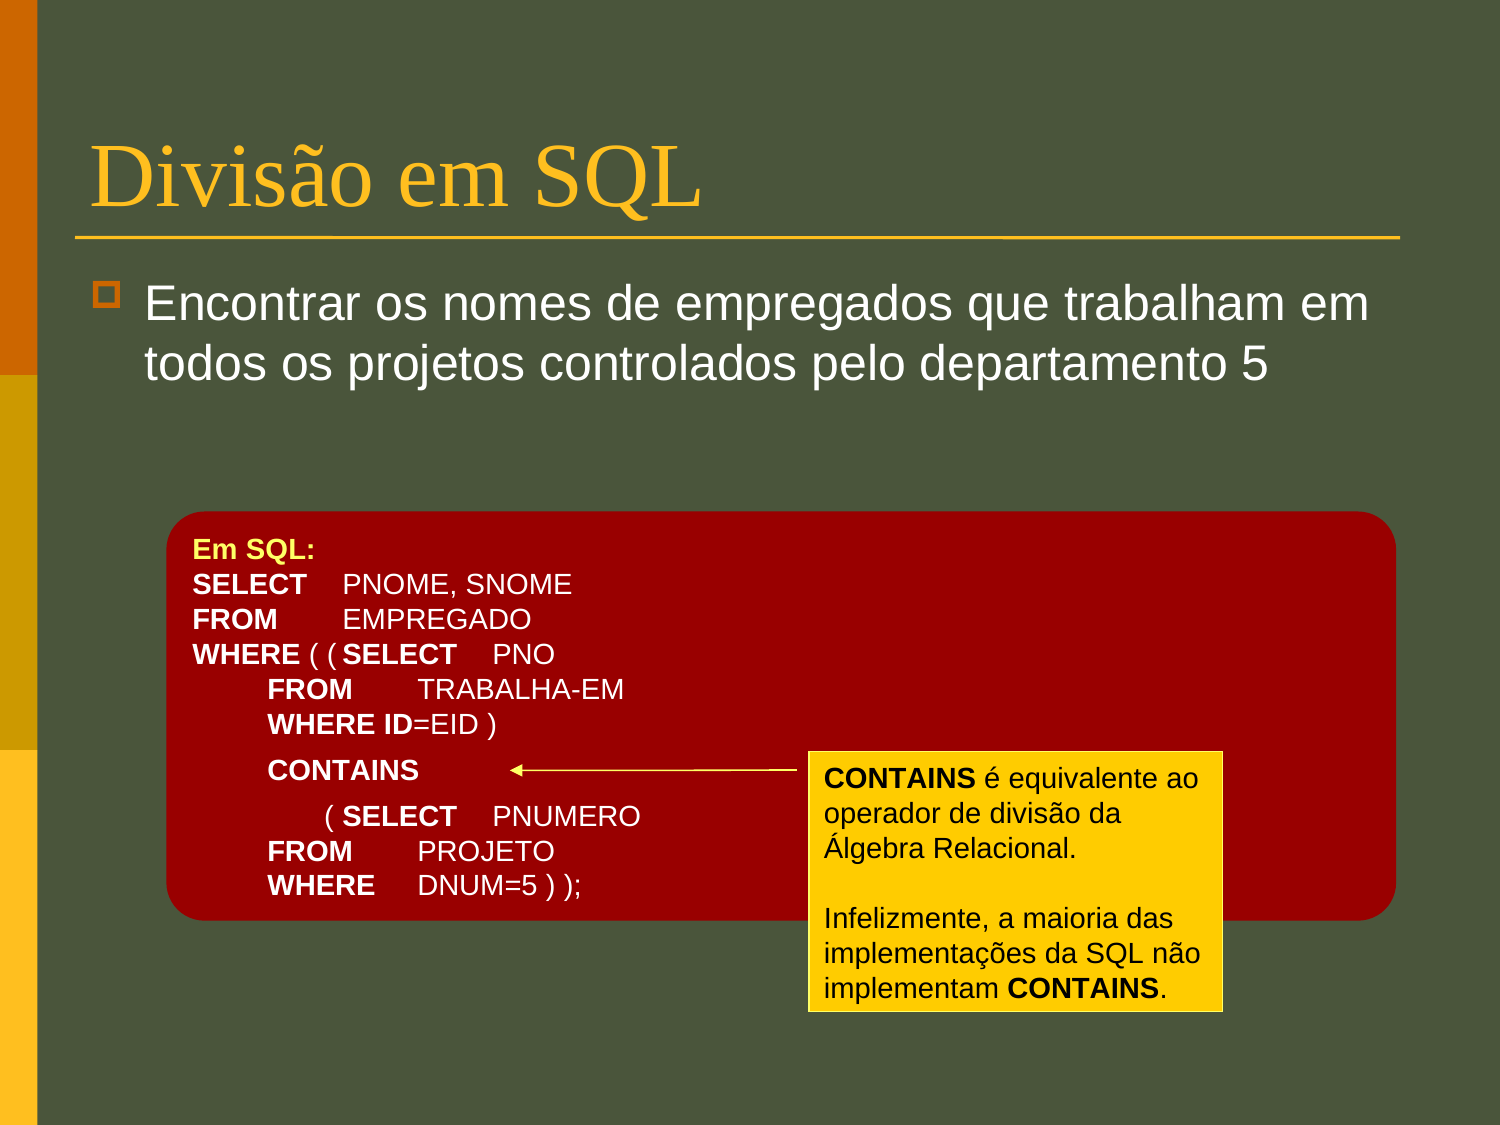

# Divisão em SQL
Encontrar os nomes de empregados que trabalham em todos os projetos controlados pelo departamento 5
Em SQL:
SELECT	PNOME, SNOME
FROM 	EMPREGADO
WHERE ( (	SELECT	PNO
	FROM	TRABALHA-EM
	WHERE ID=EID )
	CONTAINS
 (	SELECT	PNUMERO
	FROM	PROJETO
	WHERE	DNUM=5 ) );
CONTAINS é equivalente ao operador de divisão da Álgebra Relacional.
Infelizmente, a maioria das implementações da SQL não implementam CONTAINS.